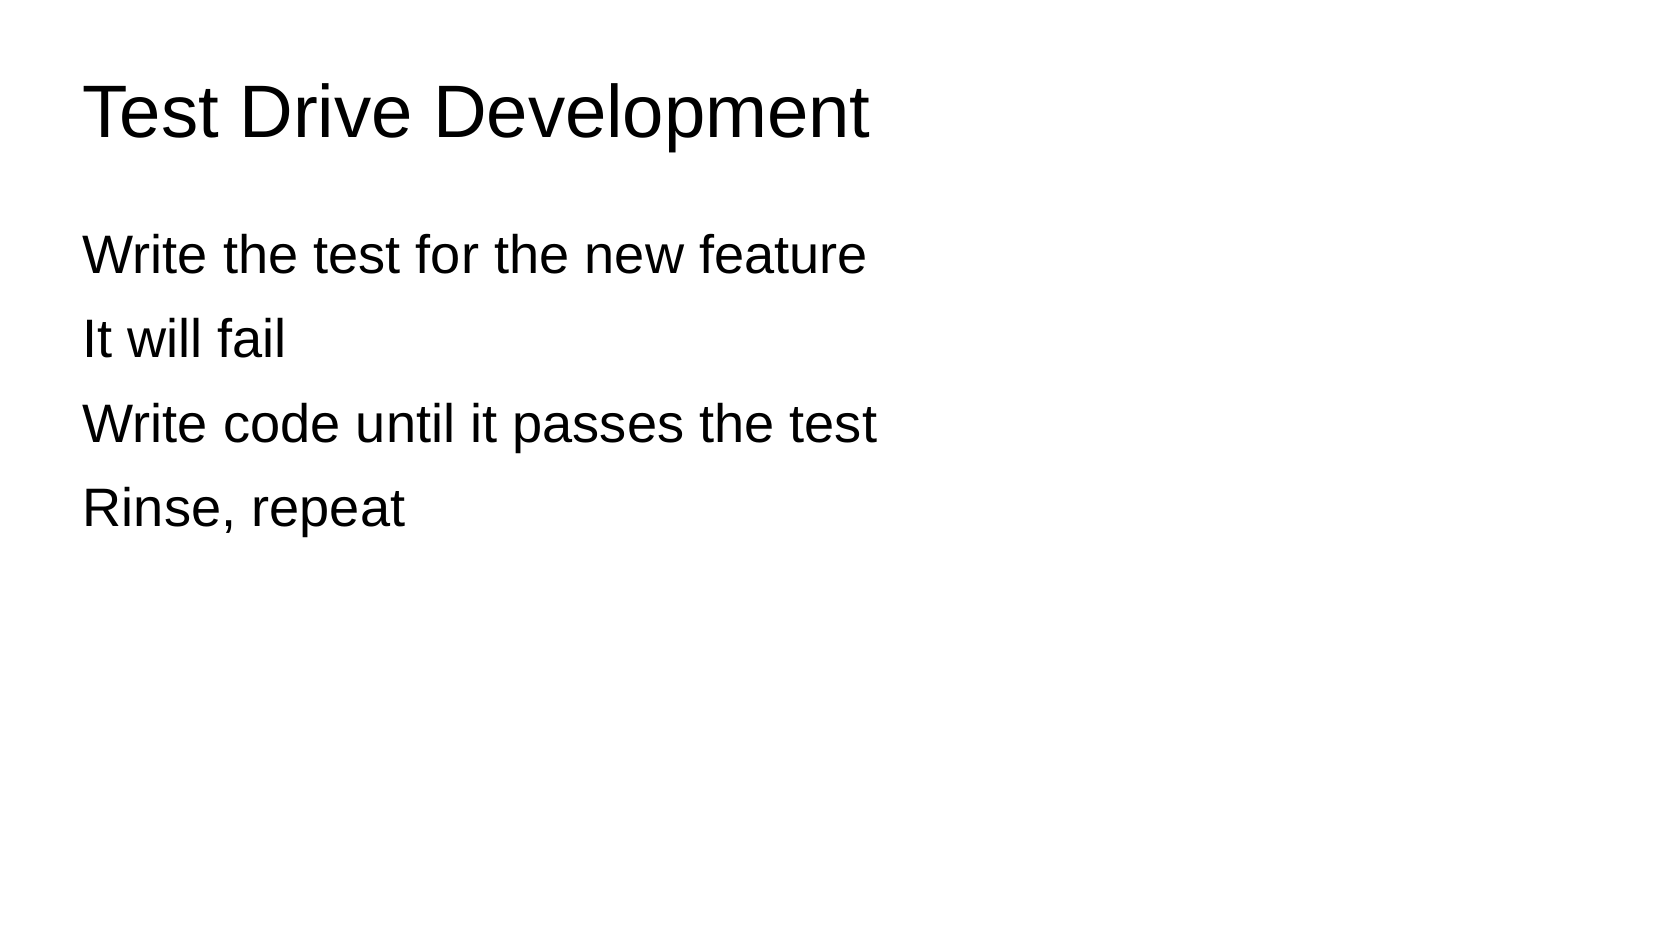

# Test Drive Development
Write the test for the new feature
It will fail
Write code until it passes the test
Rinse, repeat